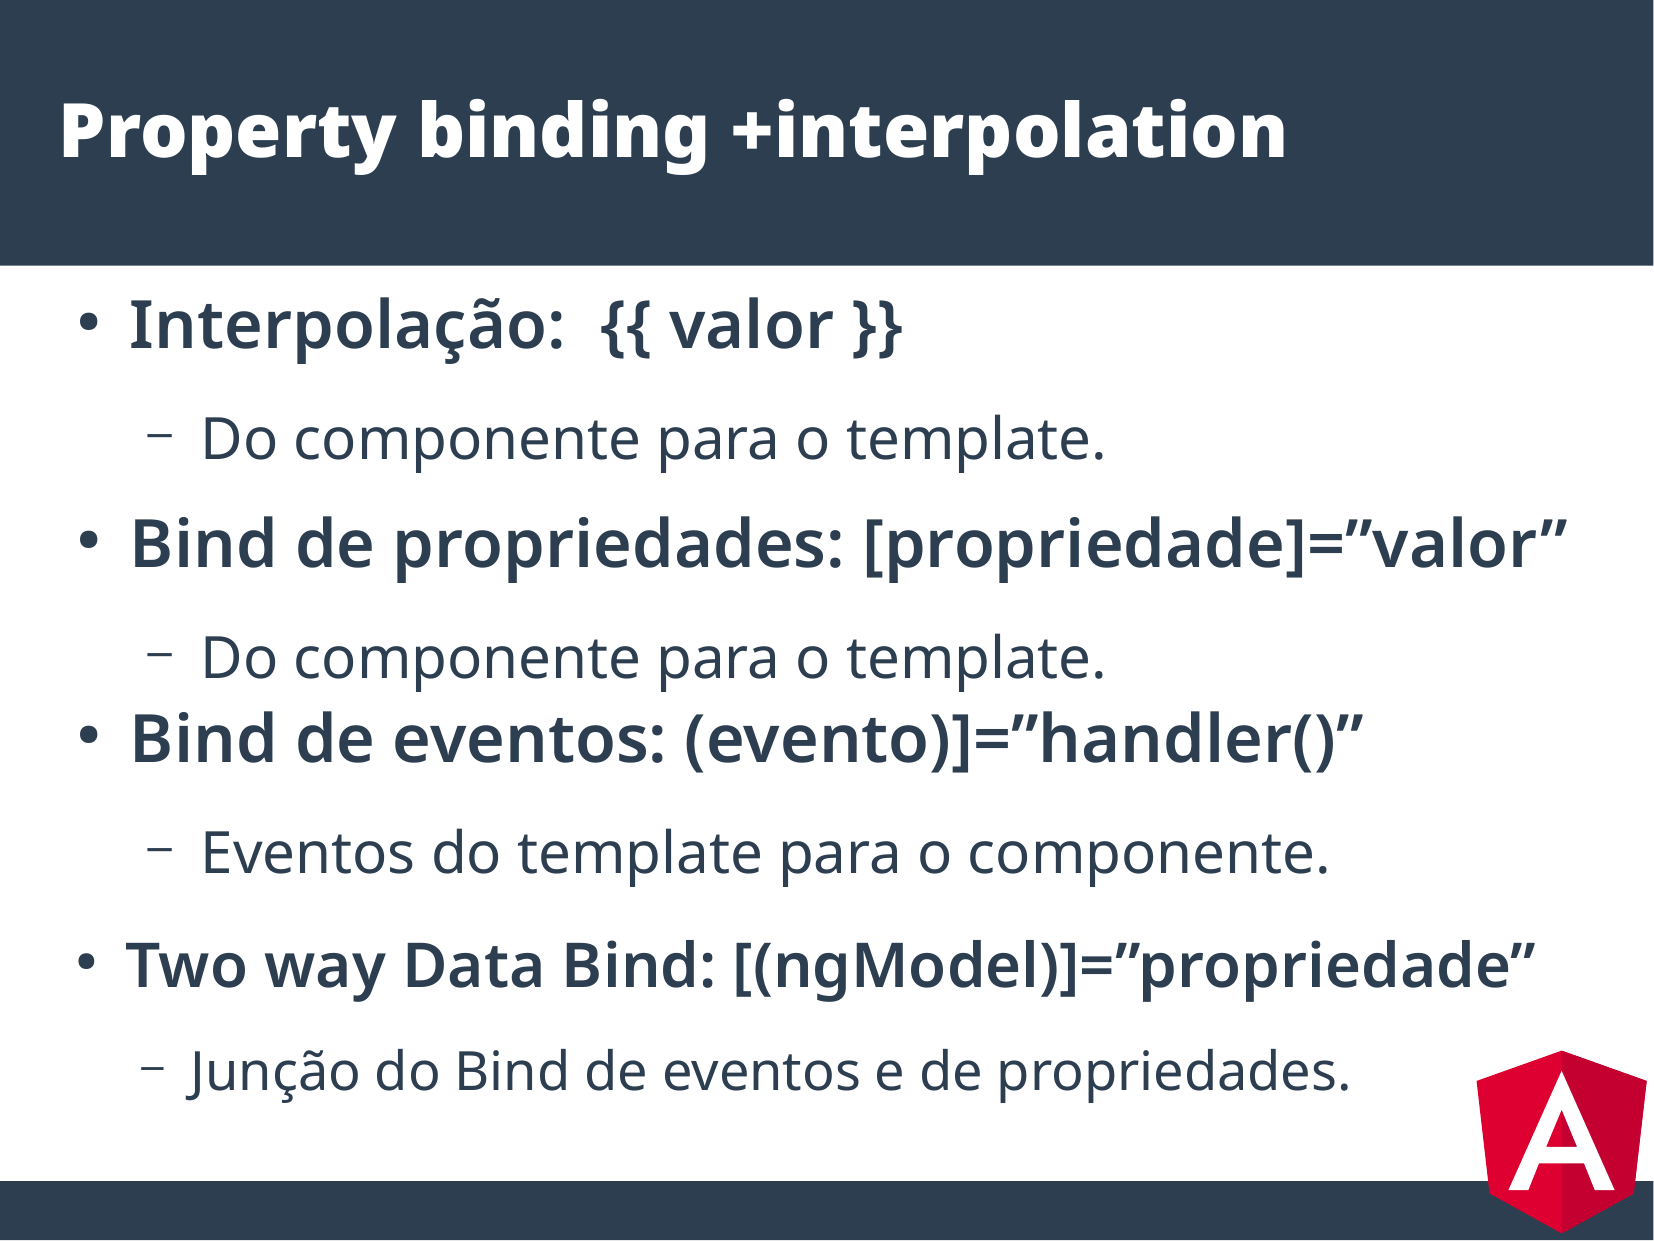

# Property binding +interpolation
Interpolação: {{ valor }}
Do componente para o template.
Bind de propriedades: [propriedade]=”valor”
Do componente para o template.
Bind de eventos: (evento)]=”handler()”
Eventos do template para o componente.
Two way Data Bind: [(ngModel)]=”propriedade”
Junção do Bind de eventos e de propriedades.